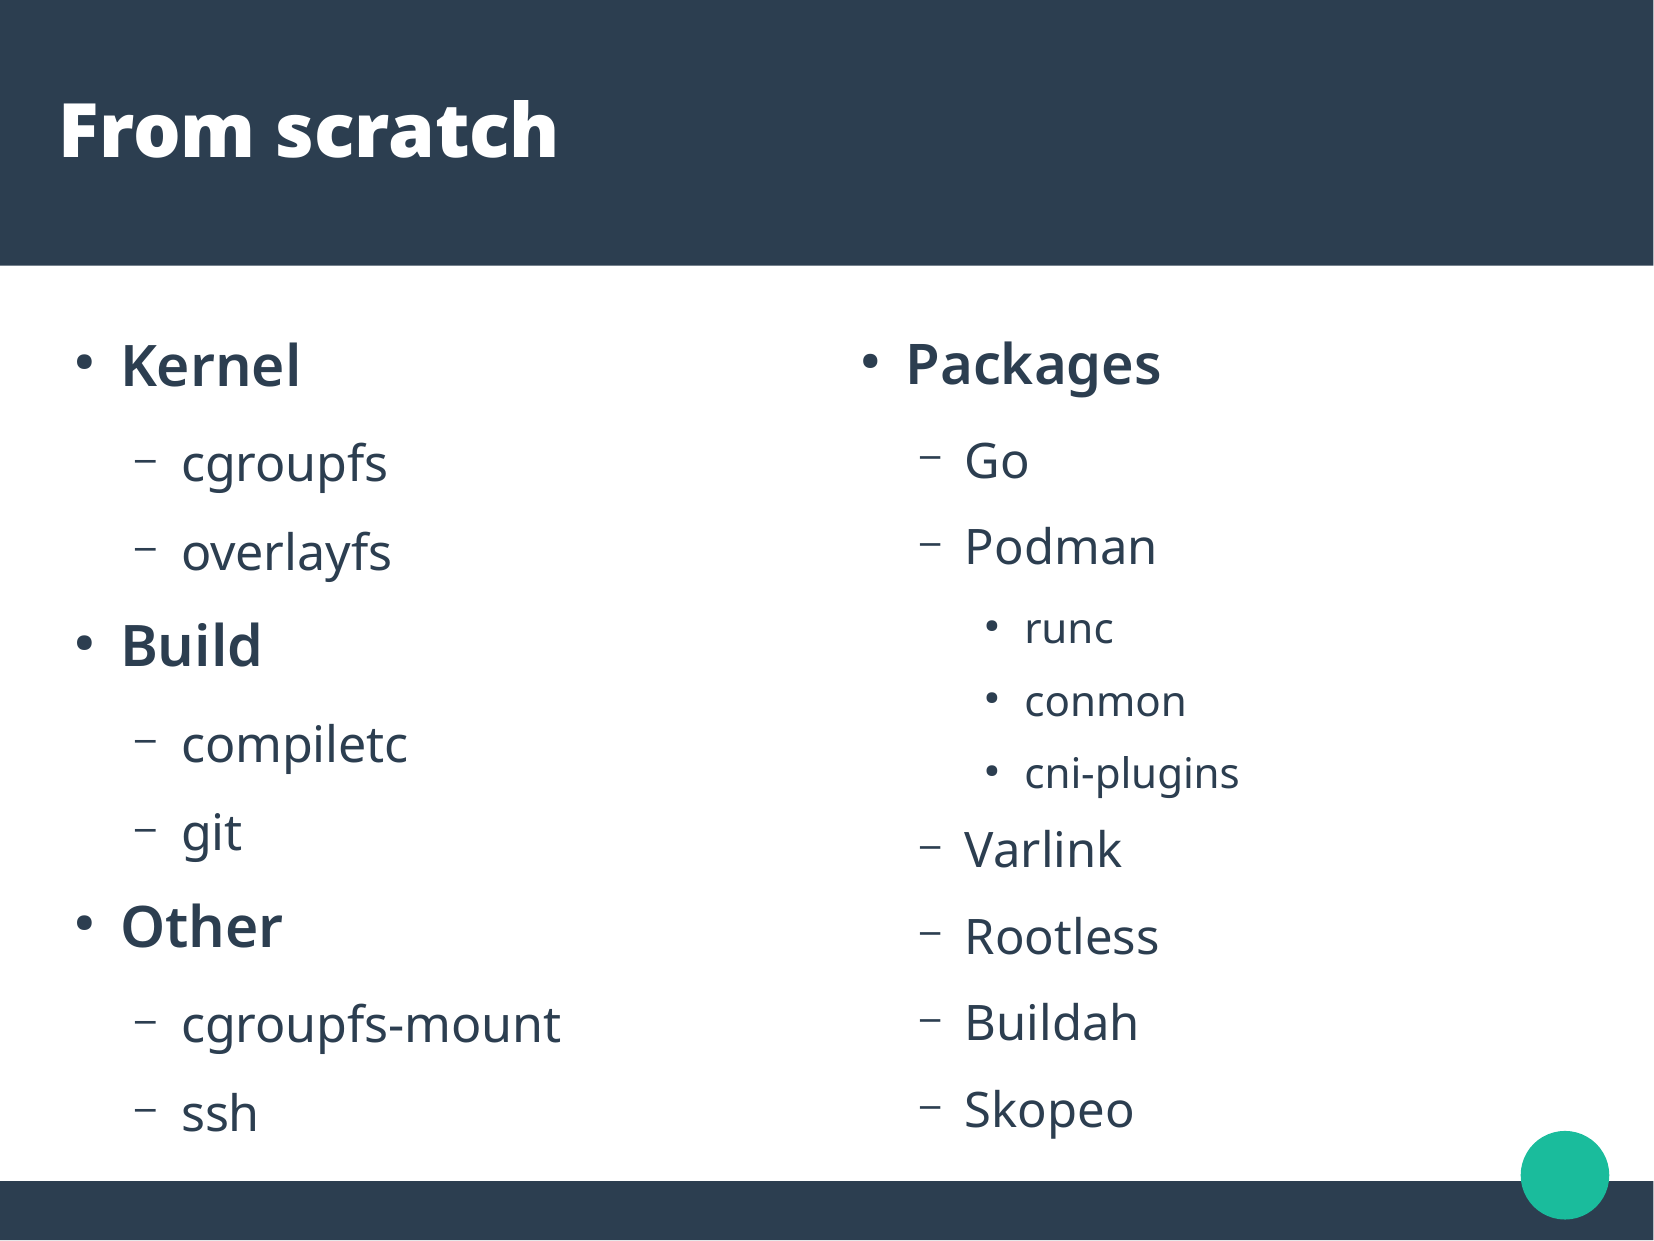

# From scratch
Kernel
cgroupfs
overlayfs
Build
compiletc
git
Other
cgroupfs-mount
ssh
Packages
Go
Podman
runc
conmon
cni-plugins
Varlink
Rootless
Buildah
Skopeo